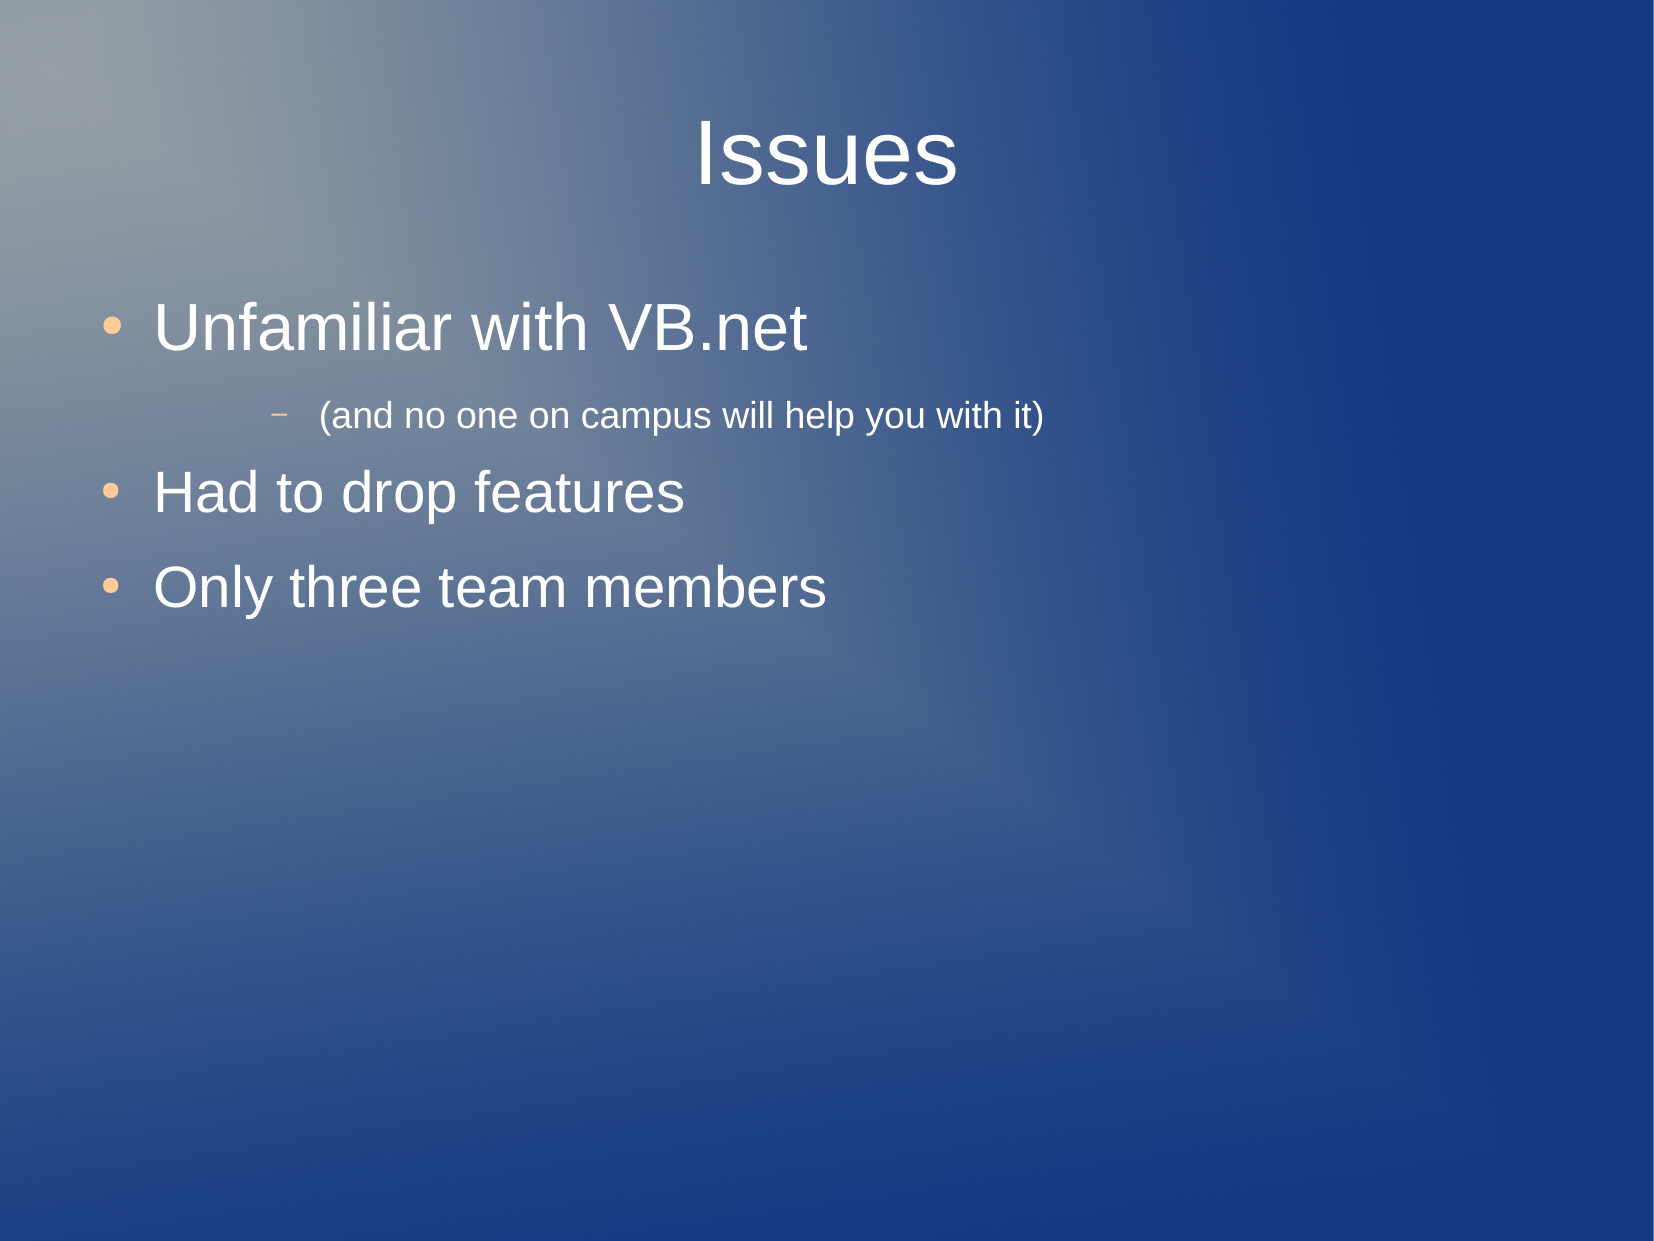

# Issues
Unfamiliar with VB.net
(and no one on campus will help you with it)
Had to drop features
Only three team members